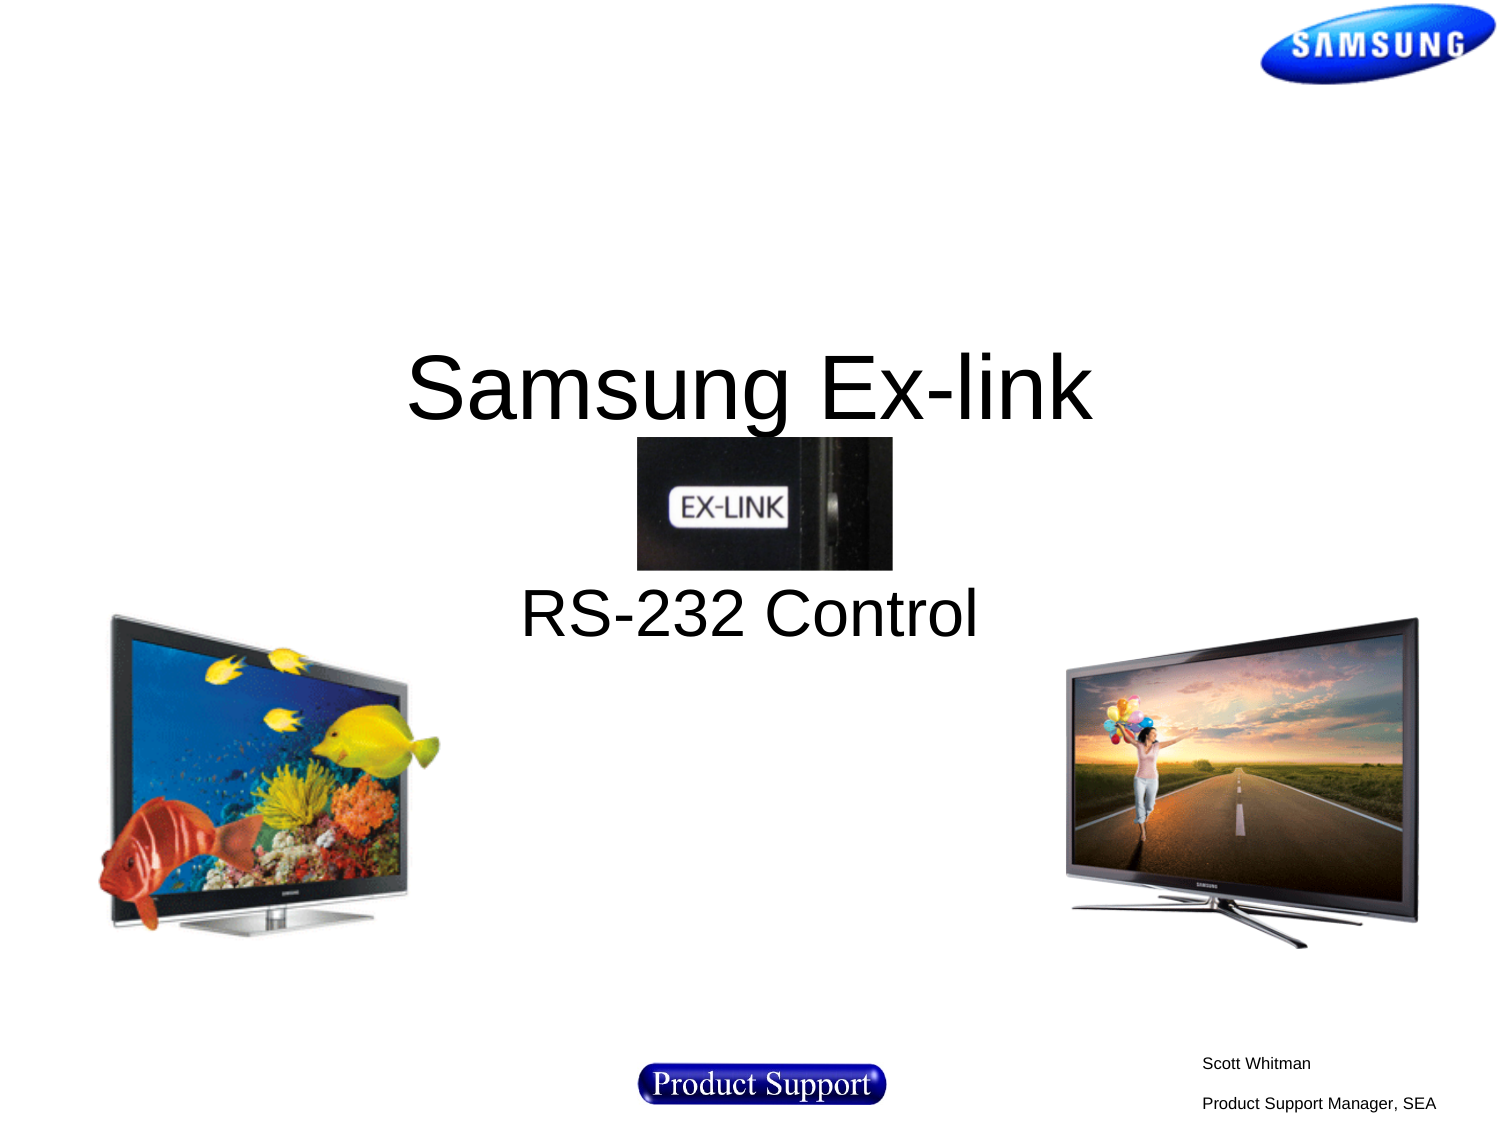

# Samsung Ex-link
RS-232 Control
Scott Whitman Product Support Manager, SEA